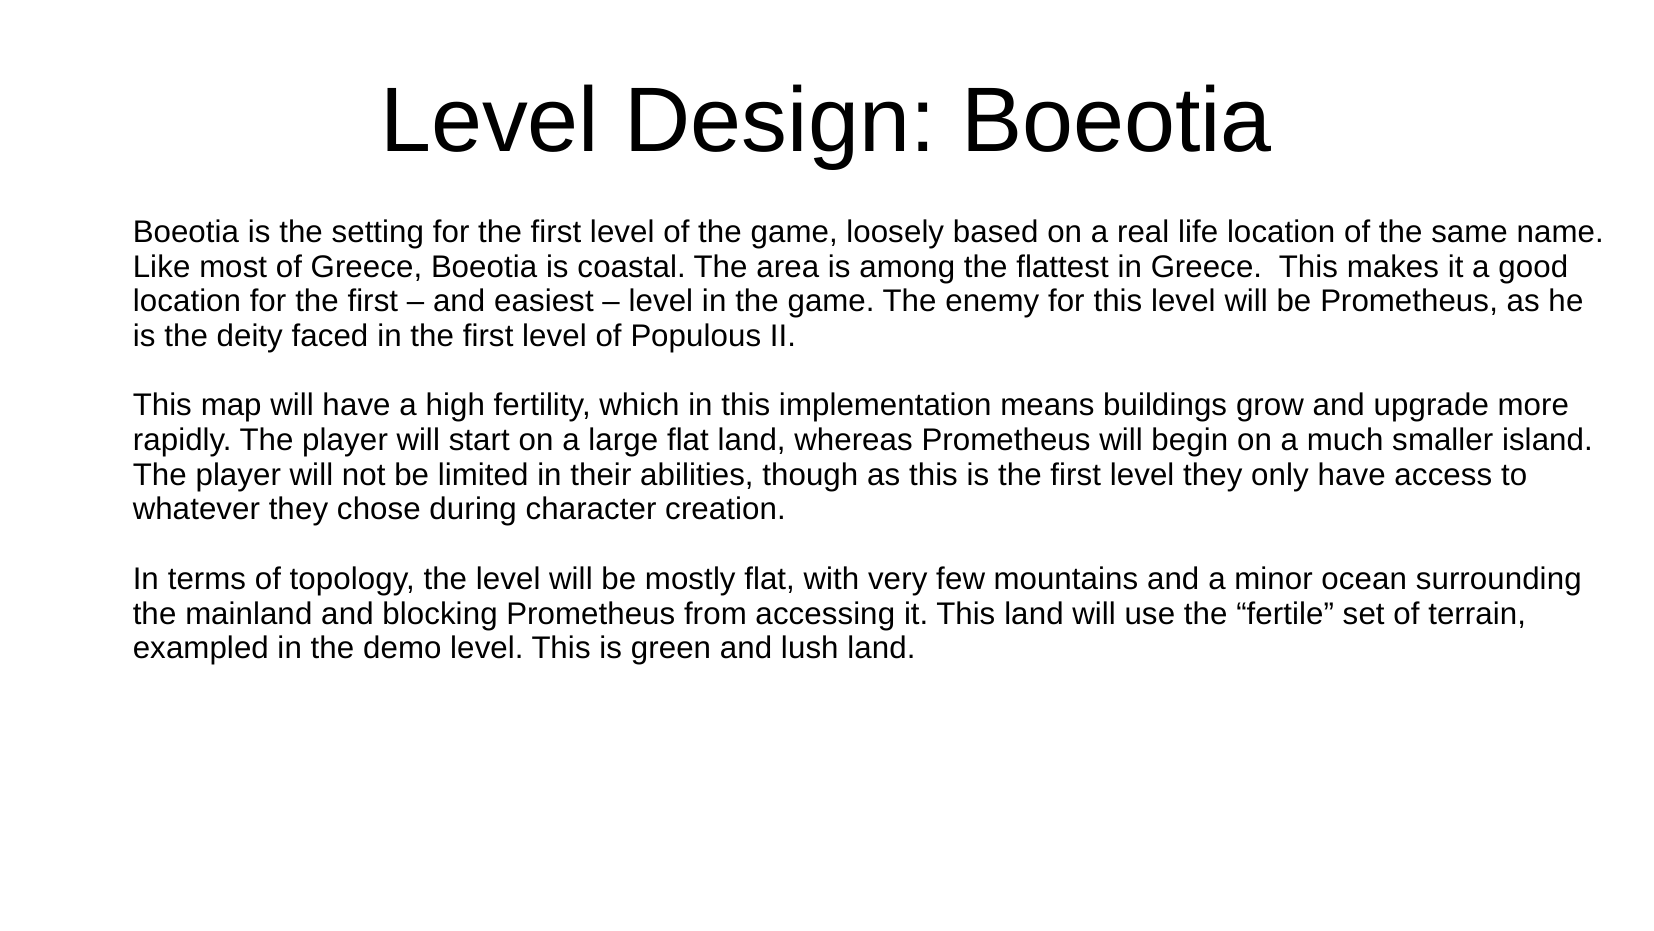

# Level Design: Boeotia
Boeotia is the setting for the first level of the game, loosely based on a real life location of the same name.
Like most of Greece, Boeotia is coastal. The area is among the flattest in Greece. This makes it a good location for the first – and easiest – level in the game. The enemy for this level will be Prometheus, as he is the deity faced in the first level of Populous II.
This map will have a high fertility, which in this implementation means buildings grow and upgrade more rapidly. The player will start on a large flat land, whereas Prometheus will begin on a much smaller island.
The player will not be limited in their abilities, though as this is the first level they only have access to whatever they chose during character creation.
In terms of topology, the level will be mostly flat, with very few mountains and a minor ocean surrounding the mainland and blocking Prometheus from accessing it. This land will use the “fertile” set of terrain, exampled in the demo level. This is green and lush land.